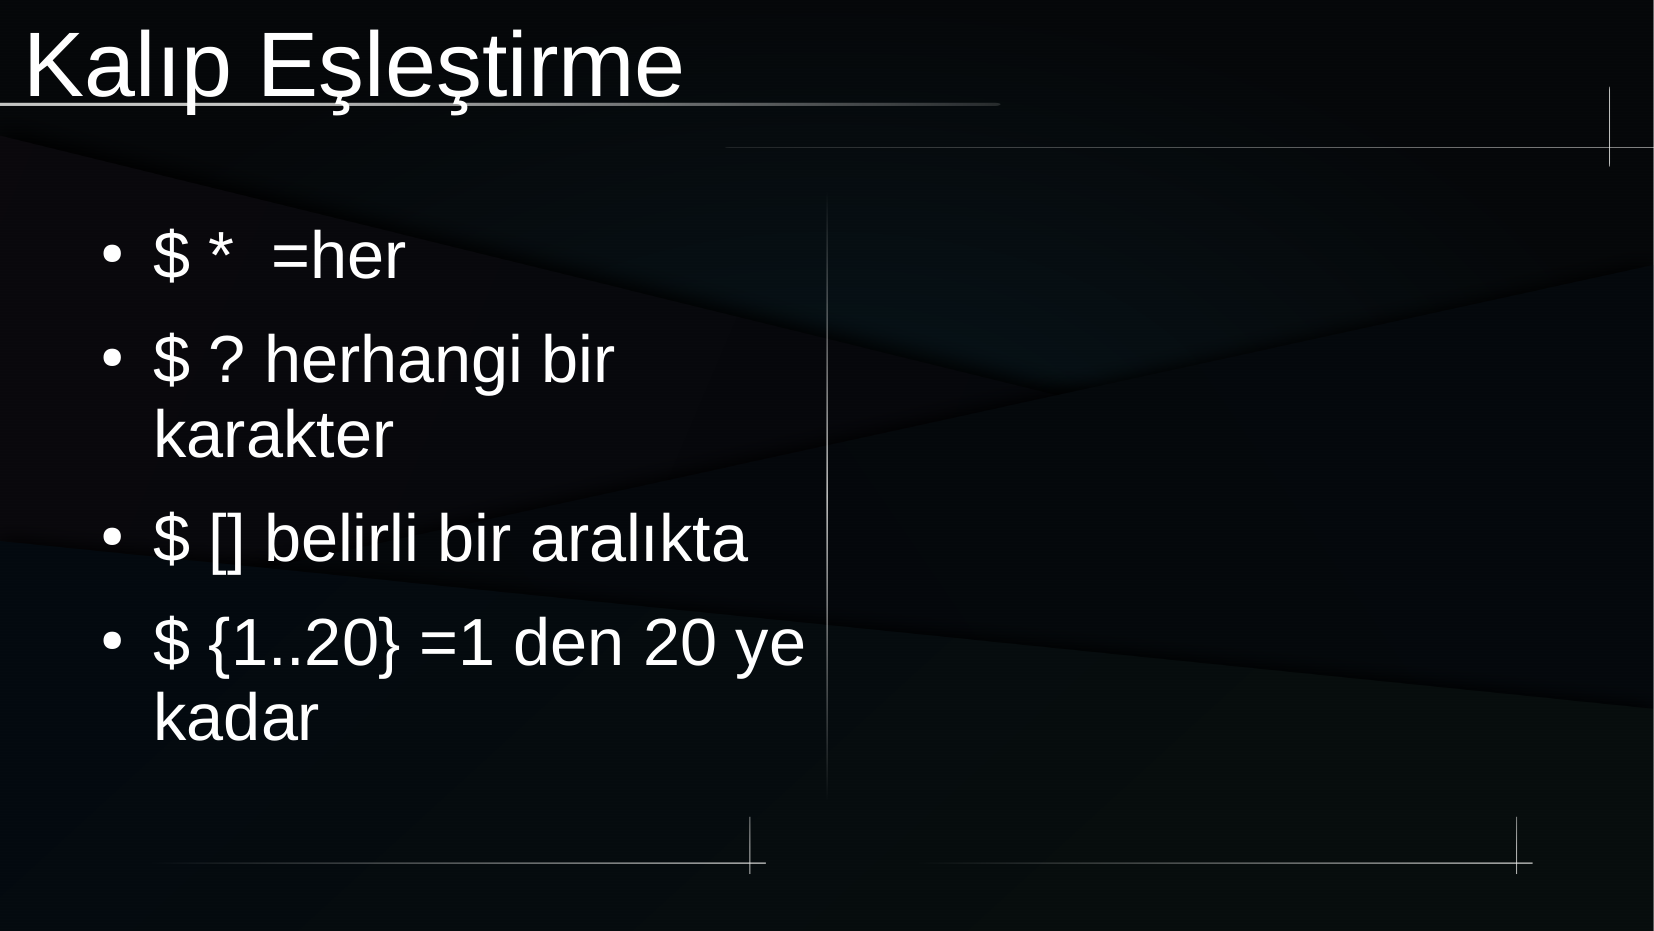

# Kalıp Eşleştirme
$ * =her
$ ? herhangi bir karakter
$ [] belirli bir aralıkta
$ {1..20} =1 den 20 ye kadar